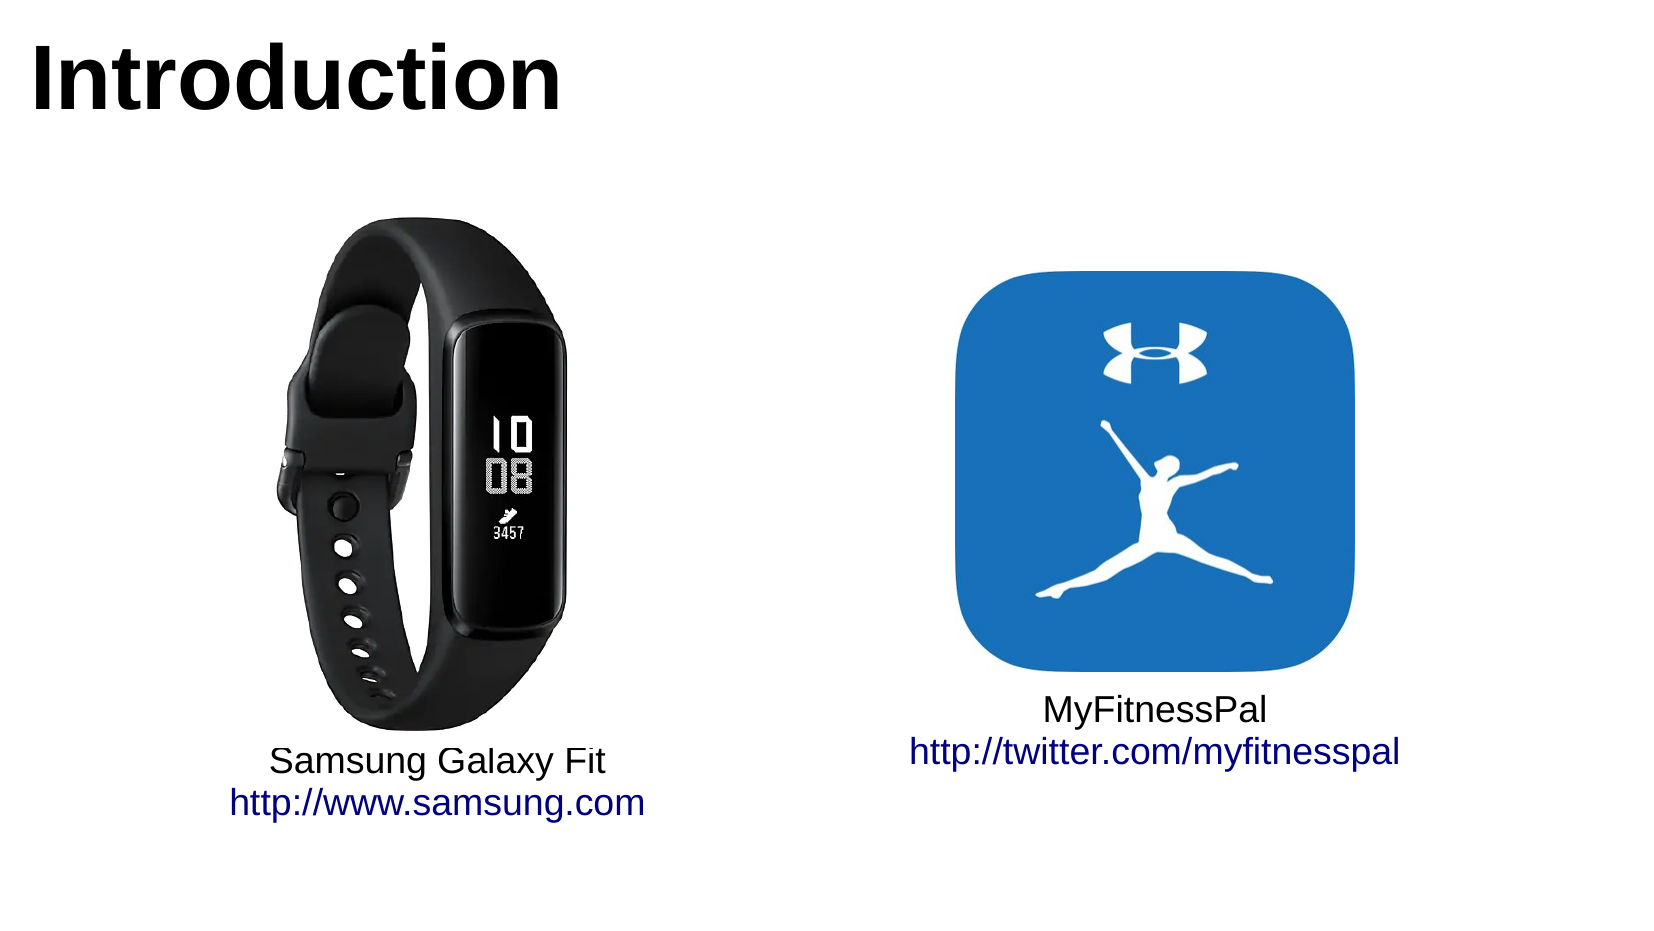

# Introduction
MyFitnessPal
http://twitter.com/myfitnesspal
Samsung Galaxy Fit
http://www.samsung.com